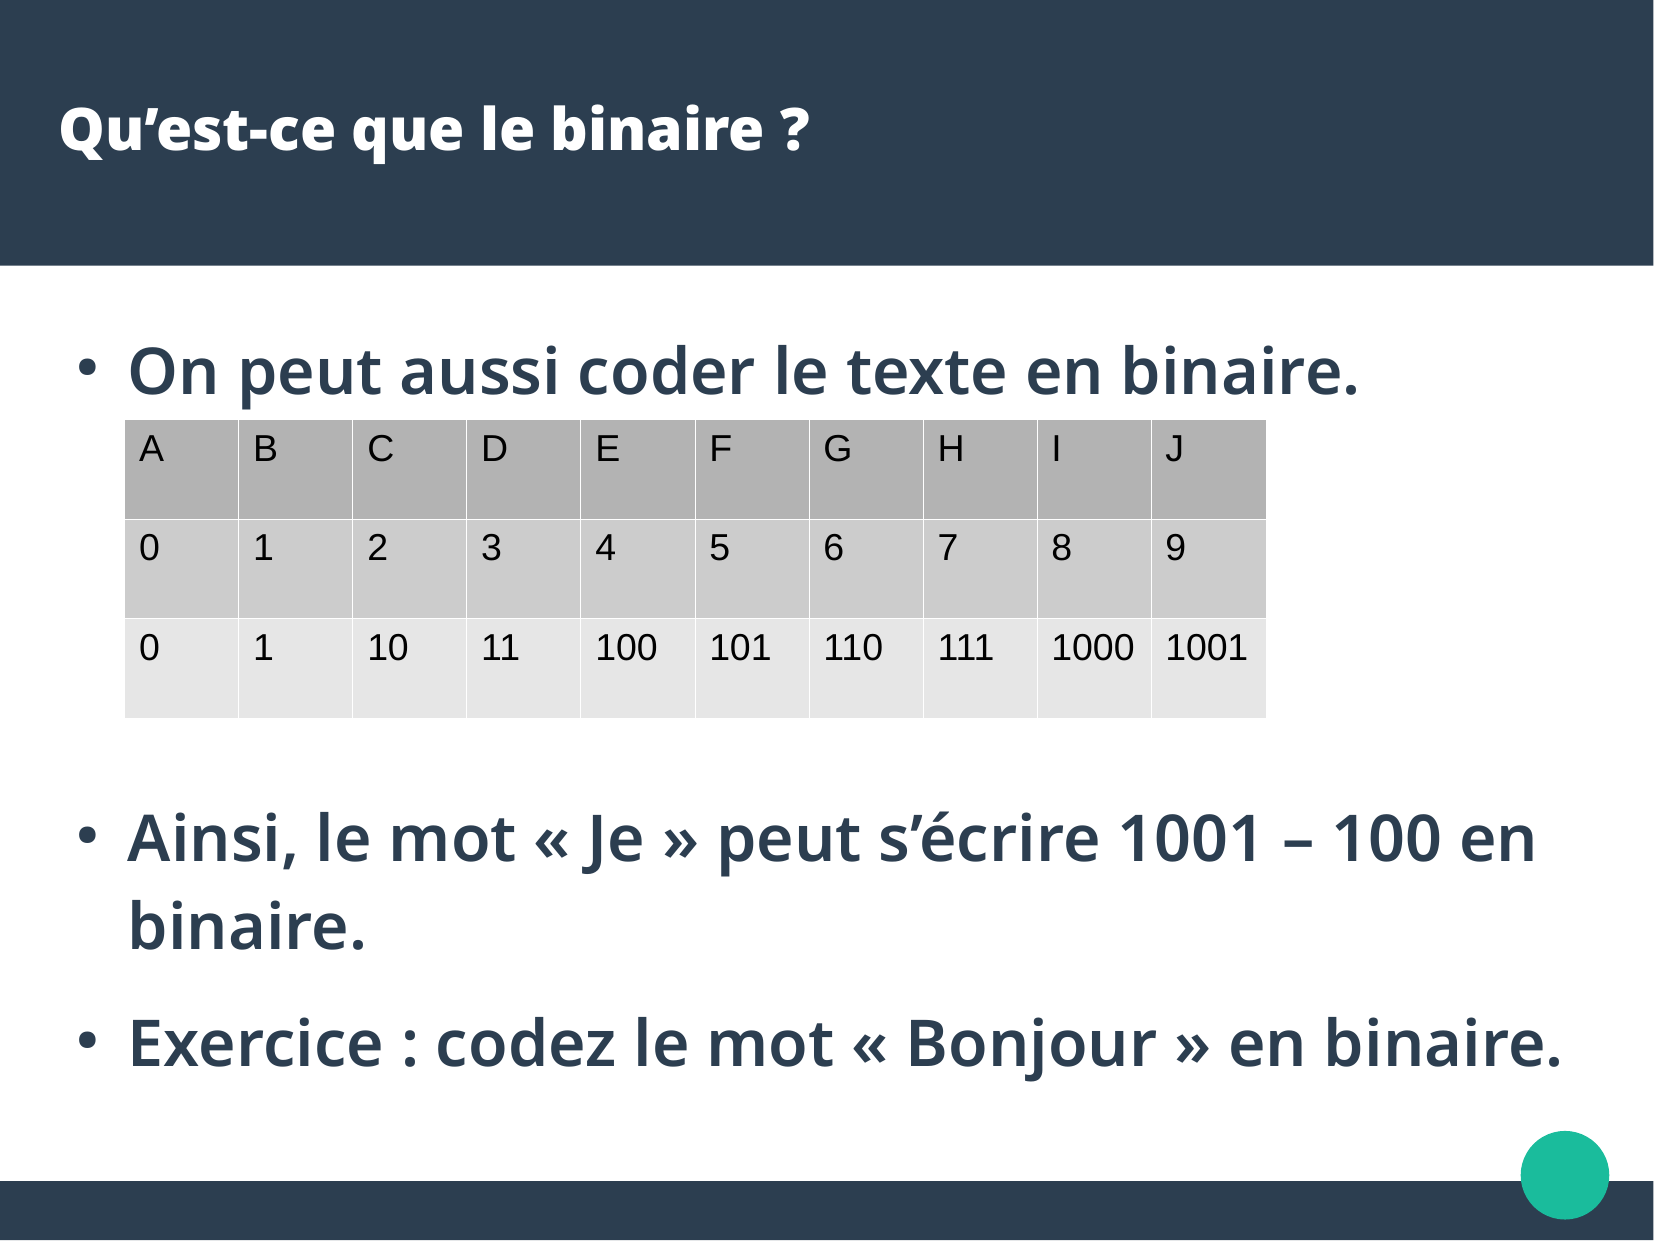

# Qu’est-ce que le binaire ?
On peut aussi coder le texte en binaire.
Ainsi, le mot « Je » peut s’écrire 1001 – 100 en binaire.
Exercice : codez le mot « Bonjour » en binaire.
| A | B | C | D | E | F | G | H | I | J |
| --- | --- | --- | --- | --- | --- | --- | --- | --- | --- |
| 0 | 1 | 2 | 3 | 4 | 5 | 6 | 7 | 8 | 9 |
| 0 | 1 | 10 | 11 | 100 | 101 | 110 | 111 | 1000 | 1001 |